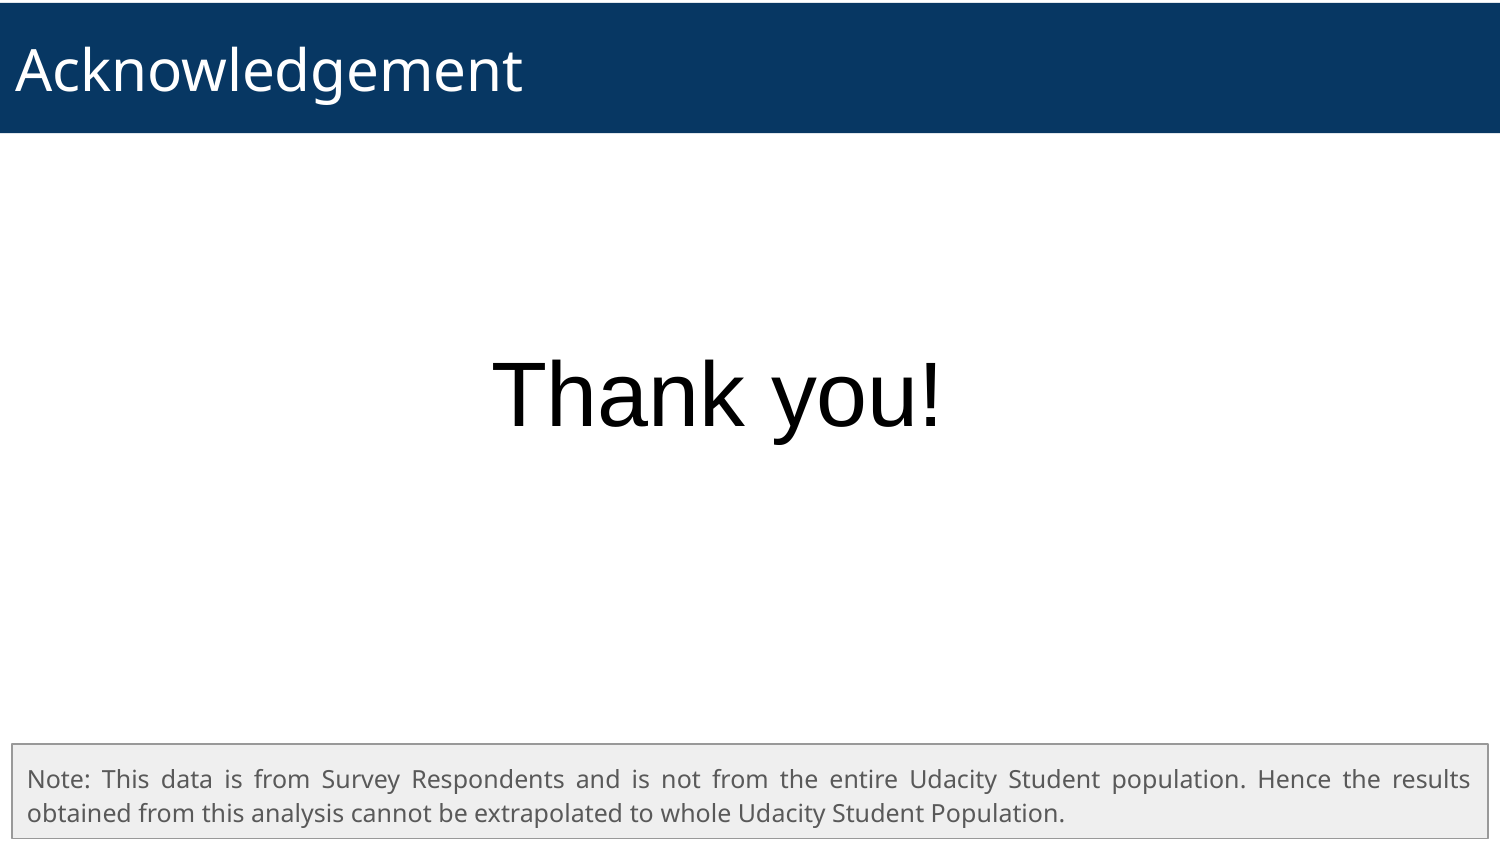

# Acknowledgement
 Thank you!
Note: This data is from Survey Respondents and is not from the entire Udacity Student population. Hence the results obtained from this analysis cannot be extrapolated to whole Udacity Student Population.